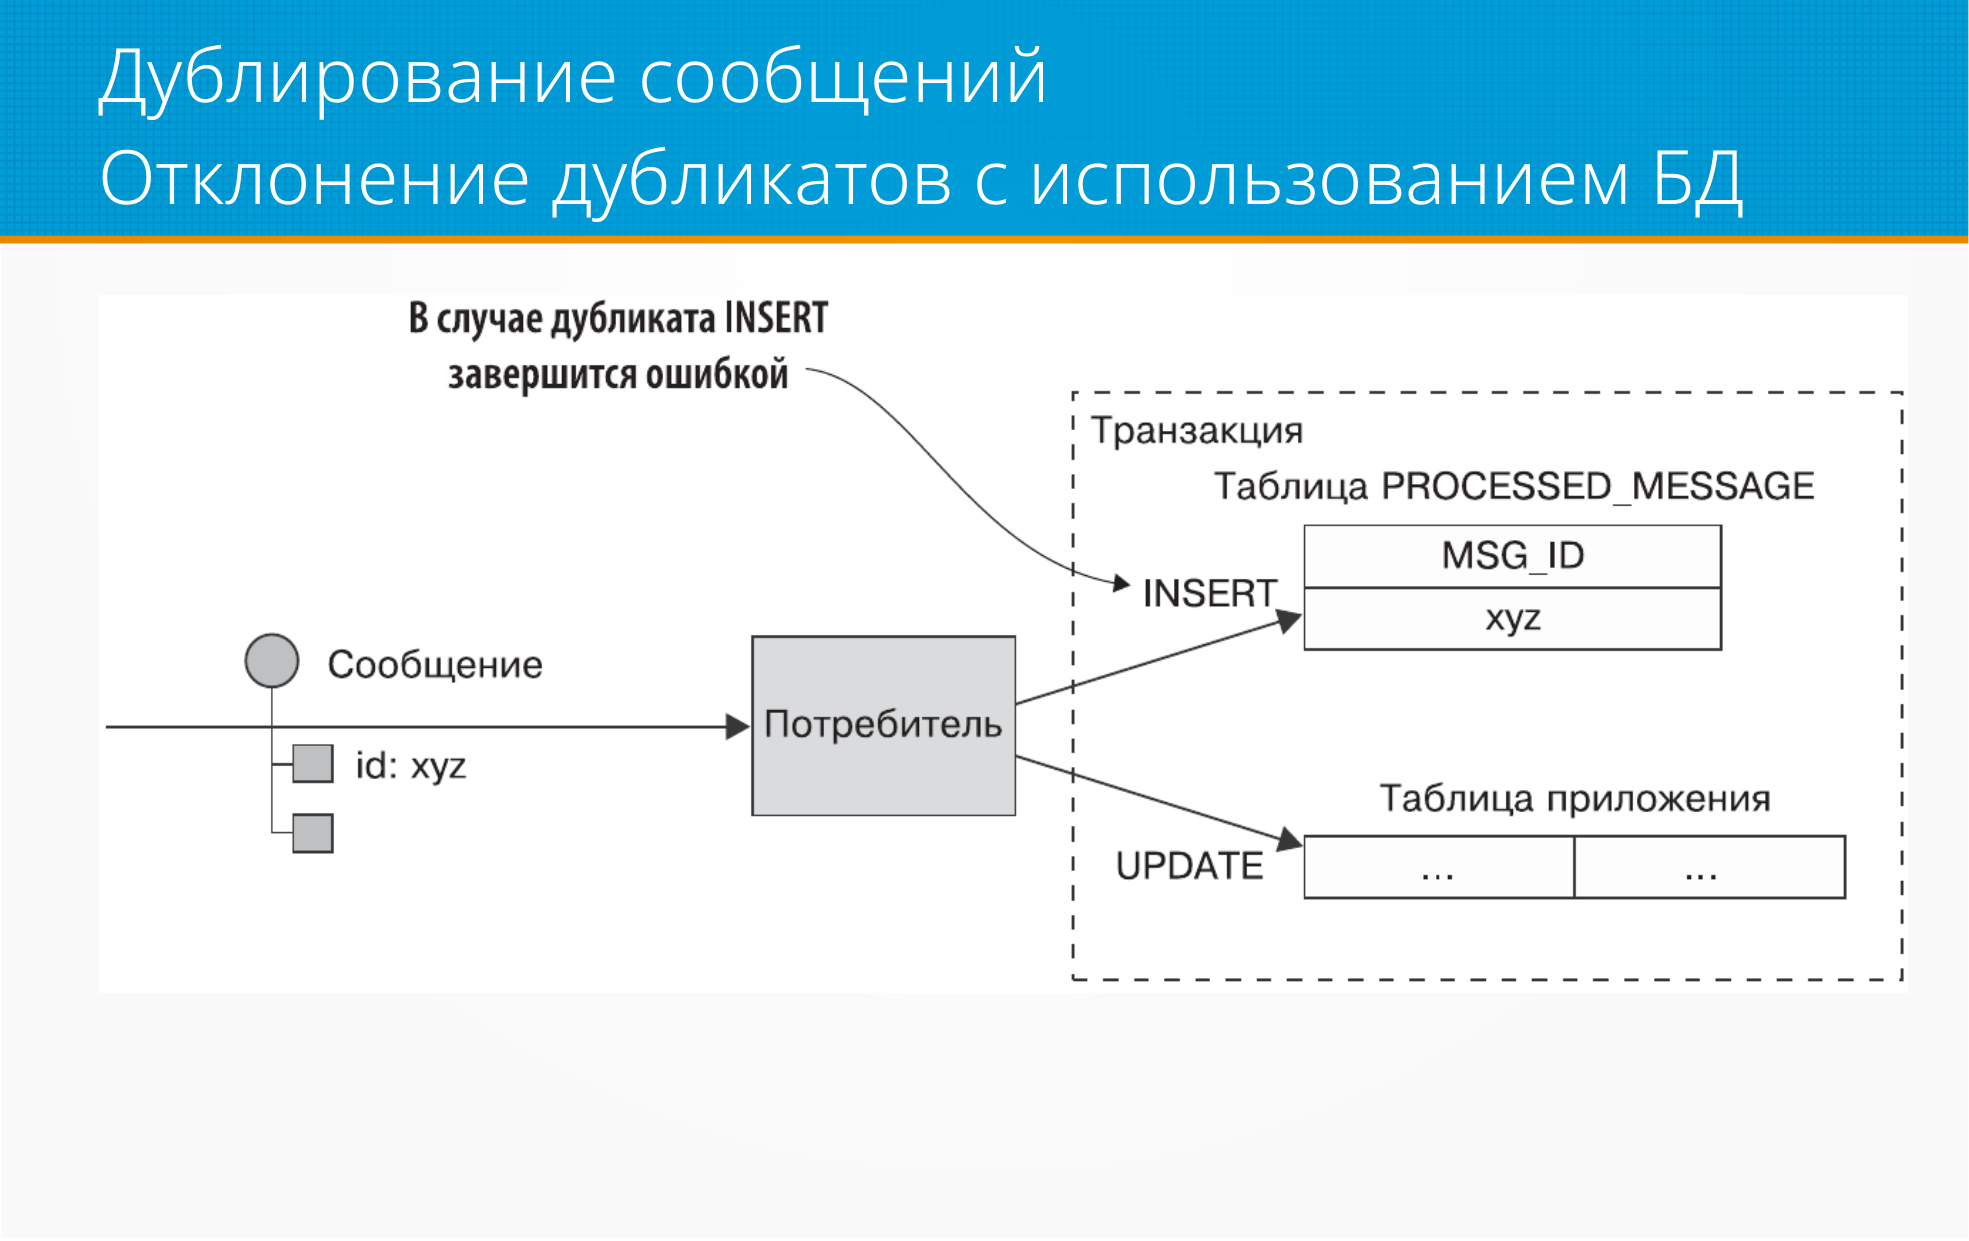

# Дублирование сообщений Отклонение дубликатов с использованием БД